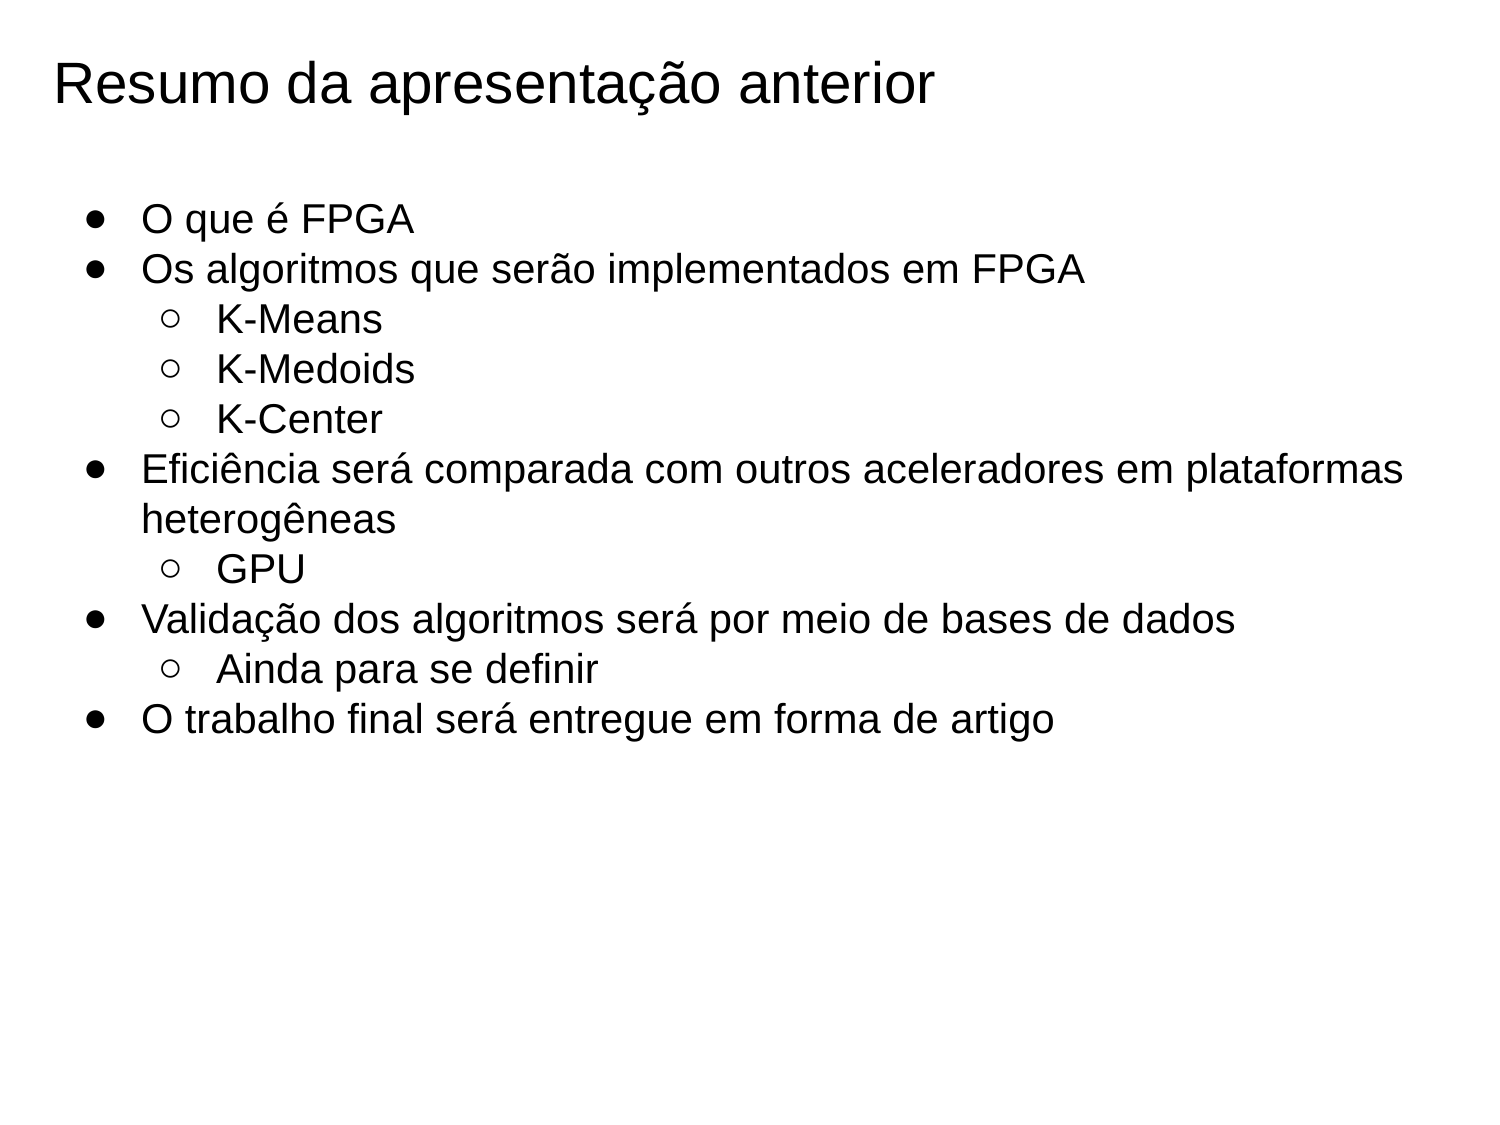

Resumo da apresentação anterior
# O que é FPGA
Os algoritmos que serão implementados em FPGA
K-Means
K-Medoids
K-Center
Eficiência será comparada com outros aceleradores em plataformas heterogêneas
GPU
Validação dos algoritmos será por meio de bases de dados
Ainda para se definir
O trabalho final será entregue em forma de artigo